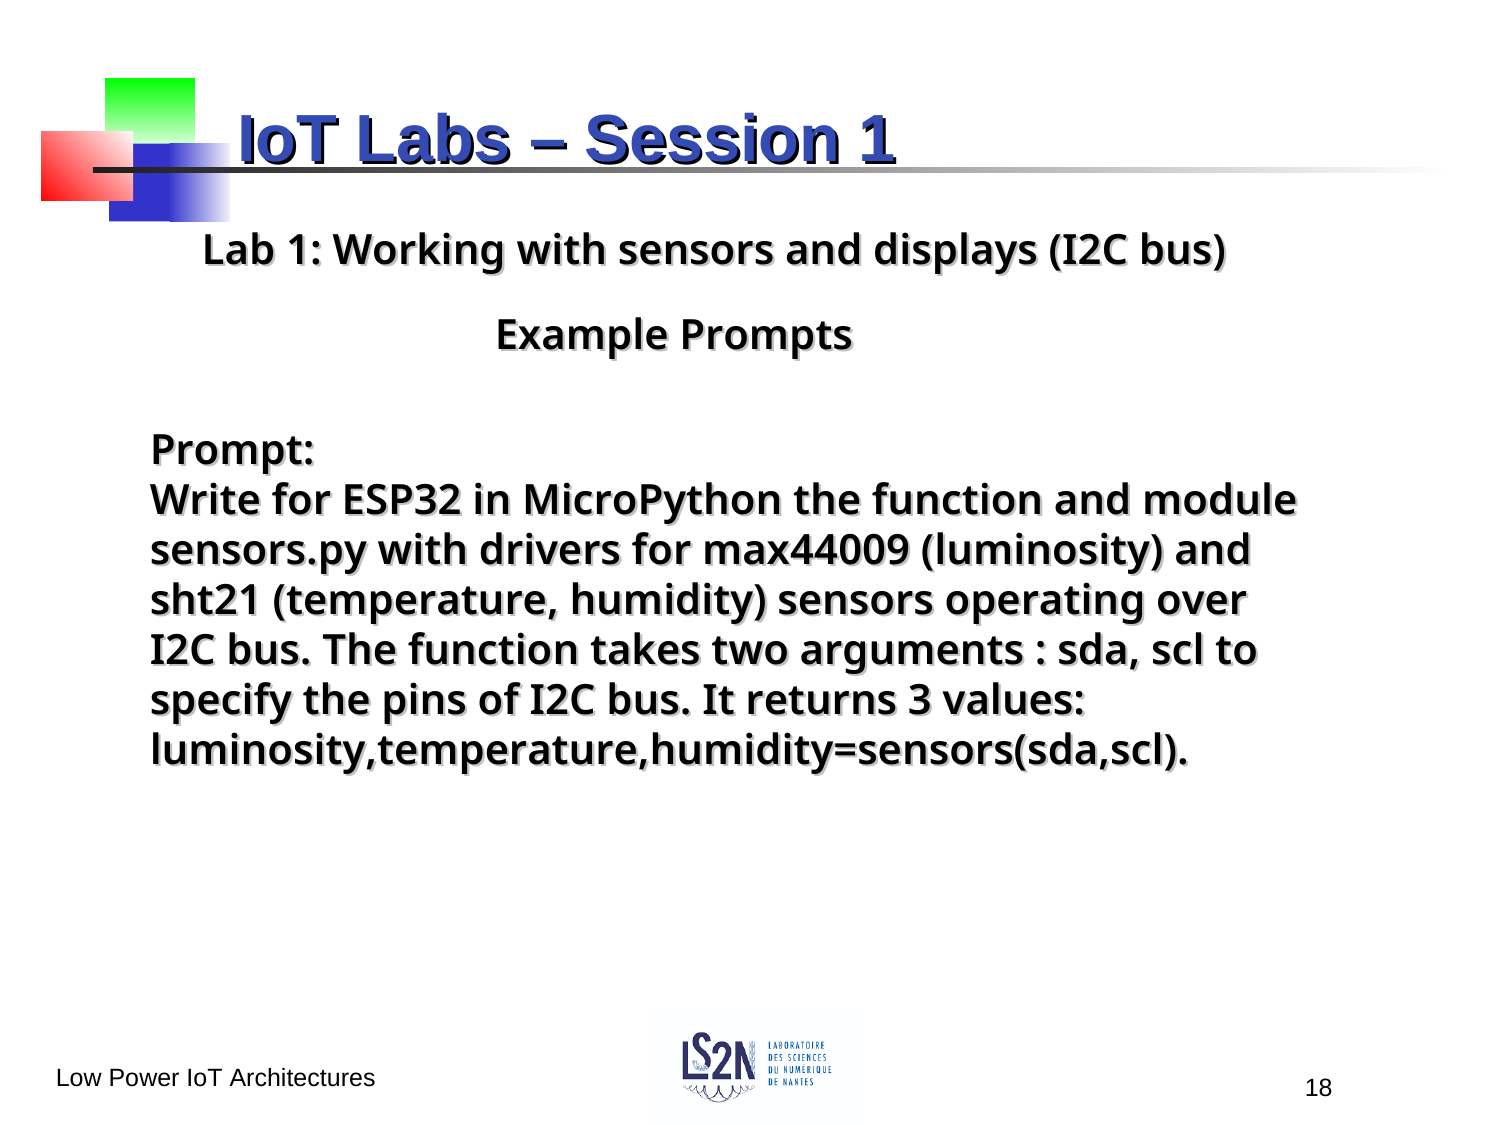

# IoT Labs – Session 1
Lab 1: Working with sensors and displays (I2C bus)
Example Prompts
Prompt:
Write for ESP32 in MicroPython the function and module sensors.py with drivers for max44009 (luminosity) and sht21 (temperature, humidity) sensors operating over I2C bus. The function takes two arguments : sda, scl to specify the pins of I2C bus. It returns 3 values: luminosity,temperature,humidity=sensors(sda,scl).
18